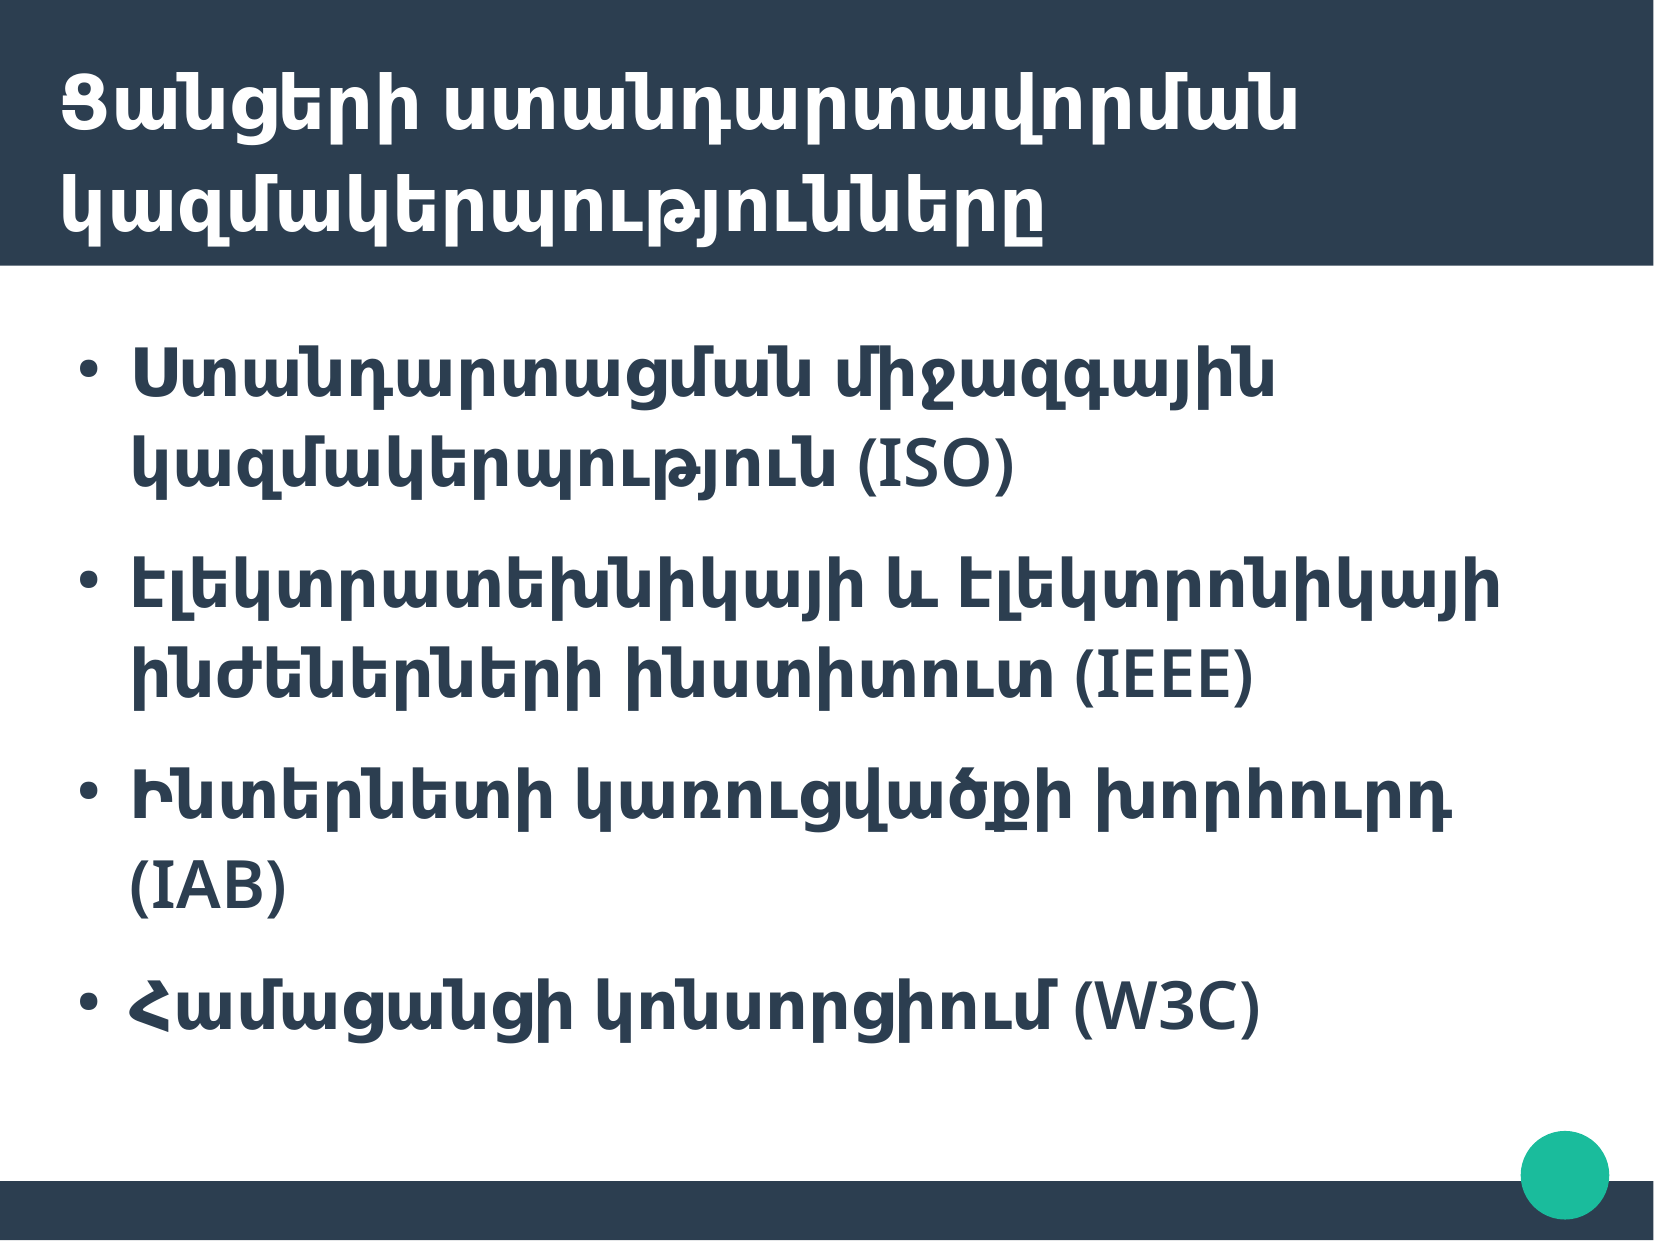

# Ցանցերի ստանդարտավորման կազմակերպությունները
Ստանդարտացման միջազգային կազմակերպություն (ISO)
էլեկտրատեխնիկայի և էլեկտրոնիկայի ինժեներների ինստիտուտ (IEEE)
Ինտերնետի կառուցվածքի խորհուրդ (IAB)
Համացանցի կոնսորցիում (W3C)